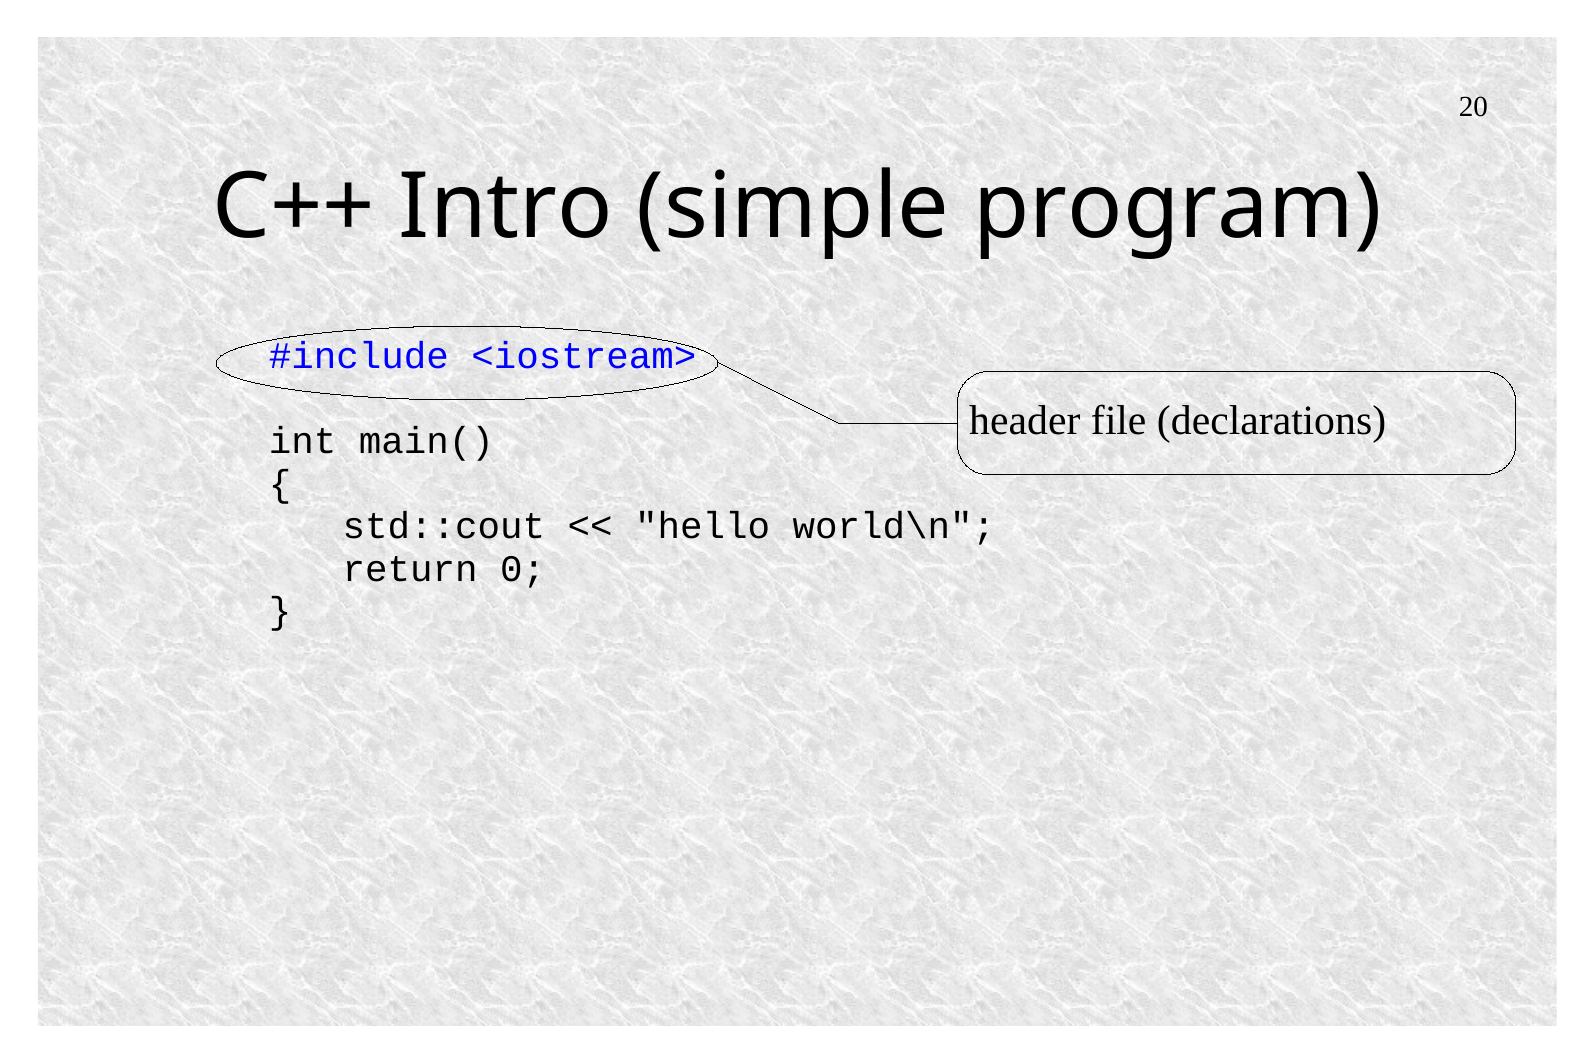

20
# C++ Intro (simple program)
#include <iostream>
int main()
{
	std::cout << "hello world\n";
	return 0;
}
header file (declarations)